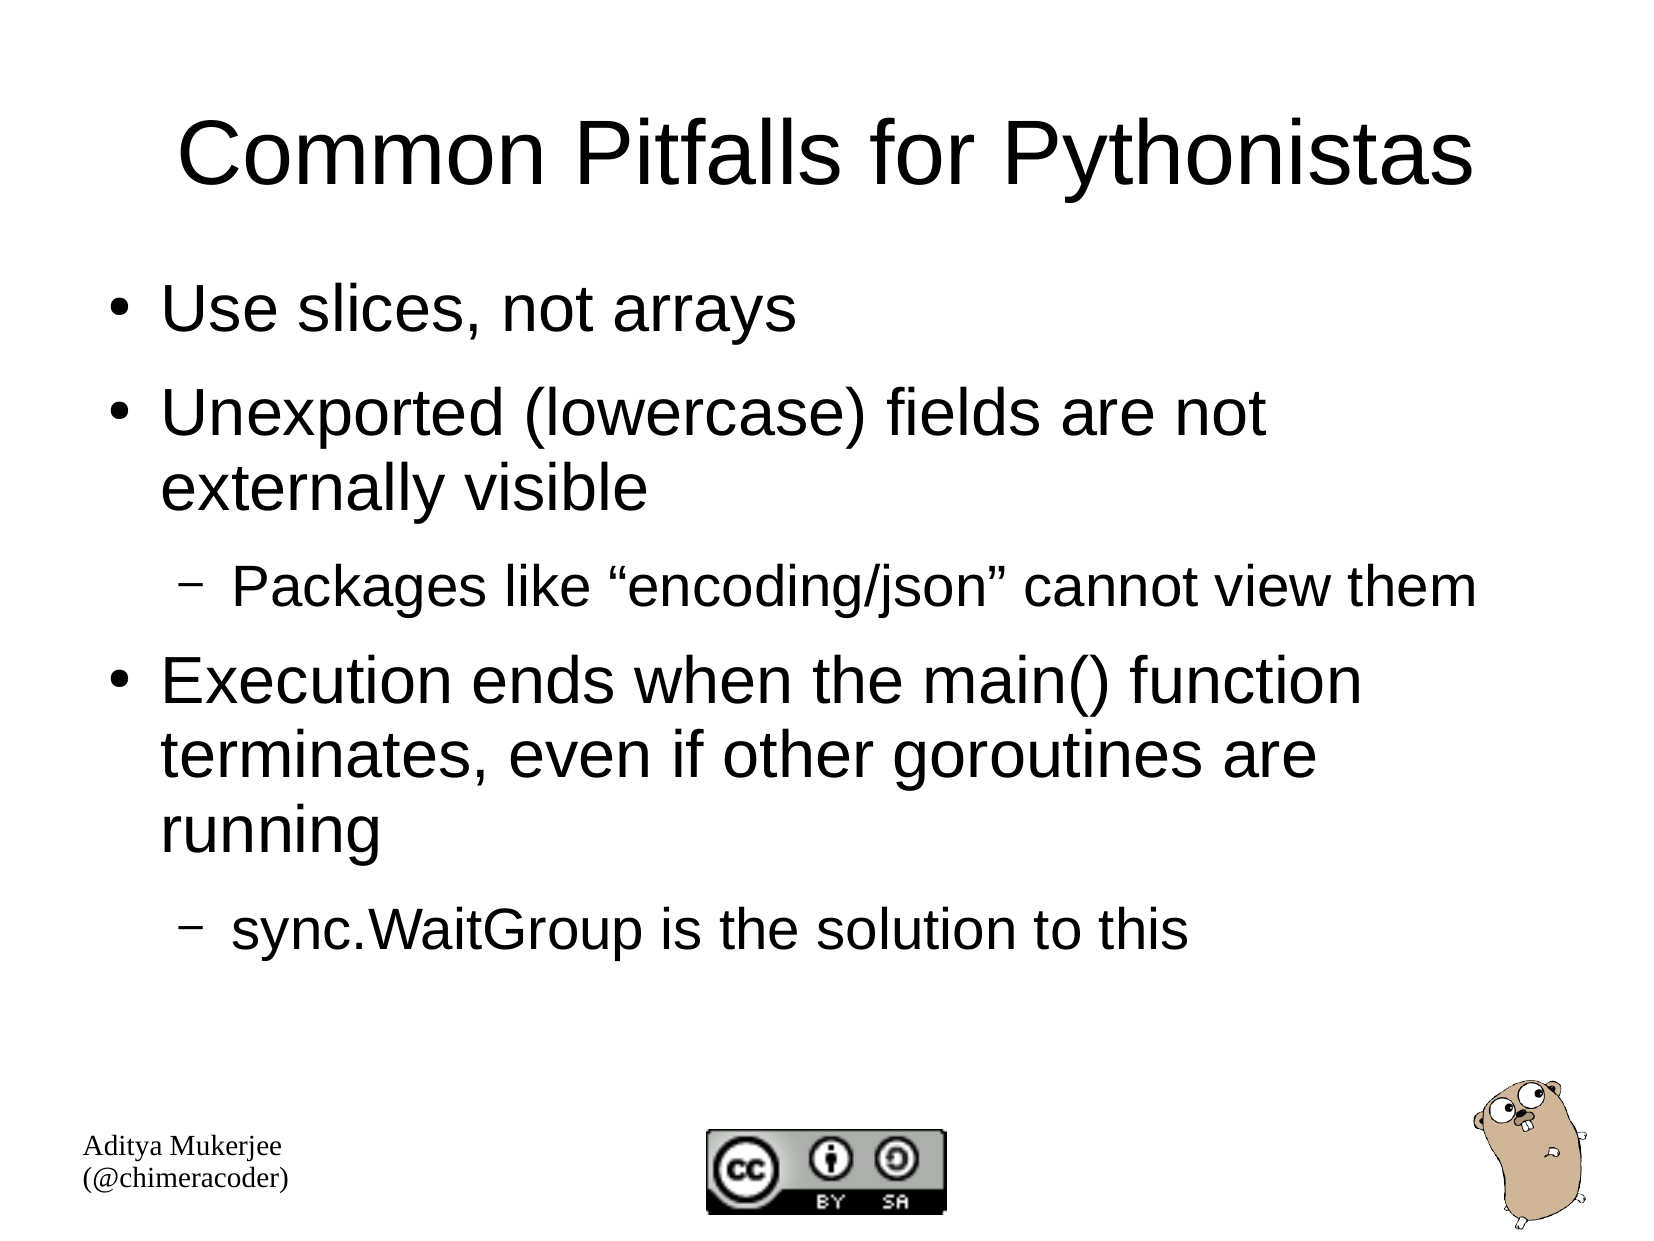

# Common Pitfalls for Pythonistas
Use slices, not arrays
Unexported (lowercase) fields are not externally visible
Packages like “encoding/json” cannot view them
Execution ends when the main() function terminates, even if other goroutines are running
sync.WaitGroup is the solution to this